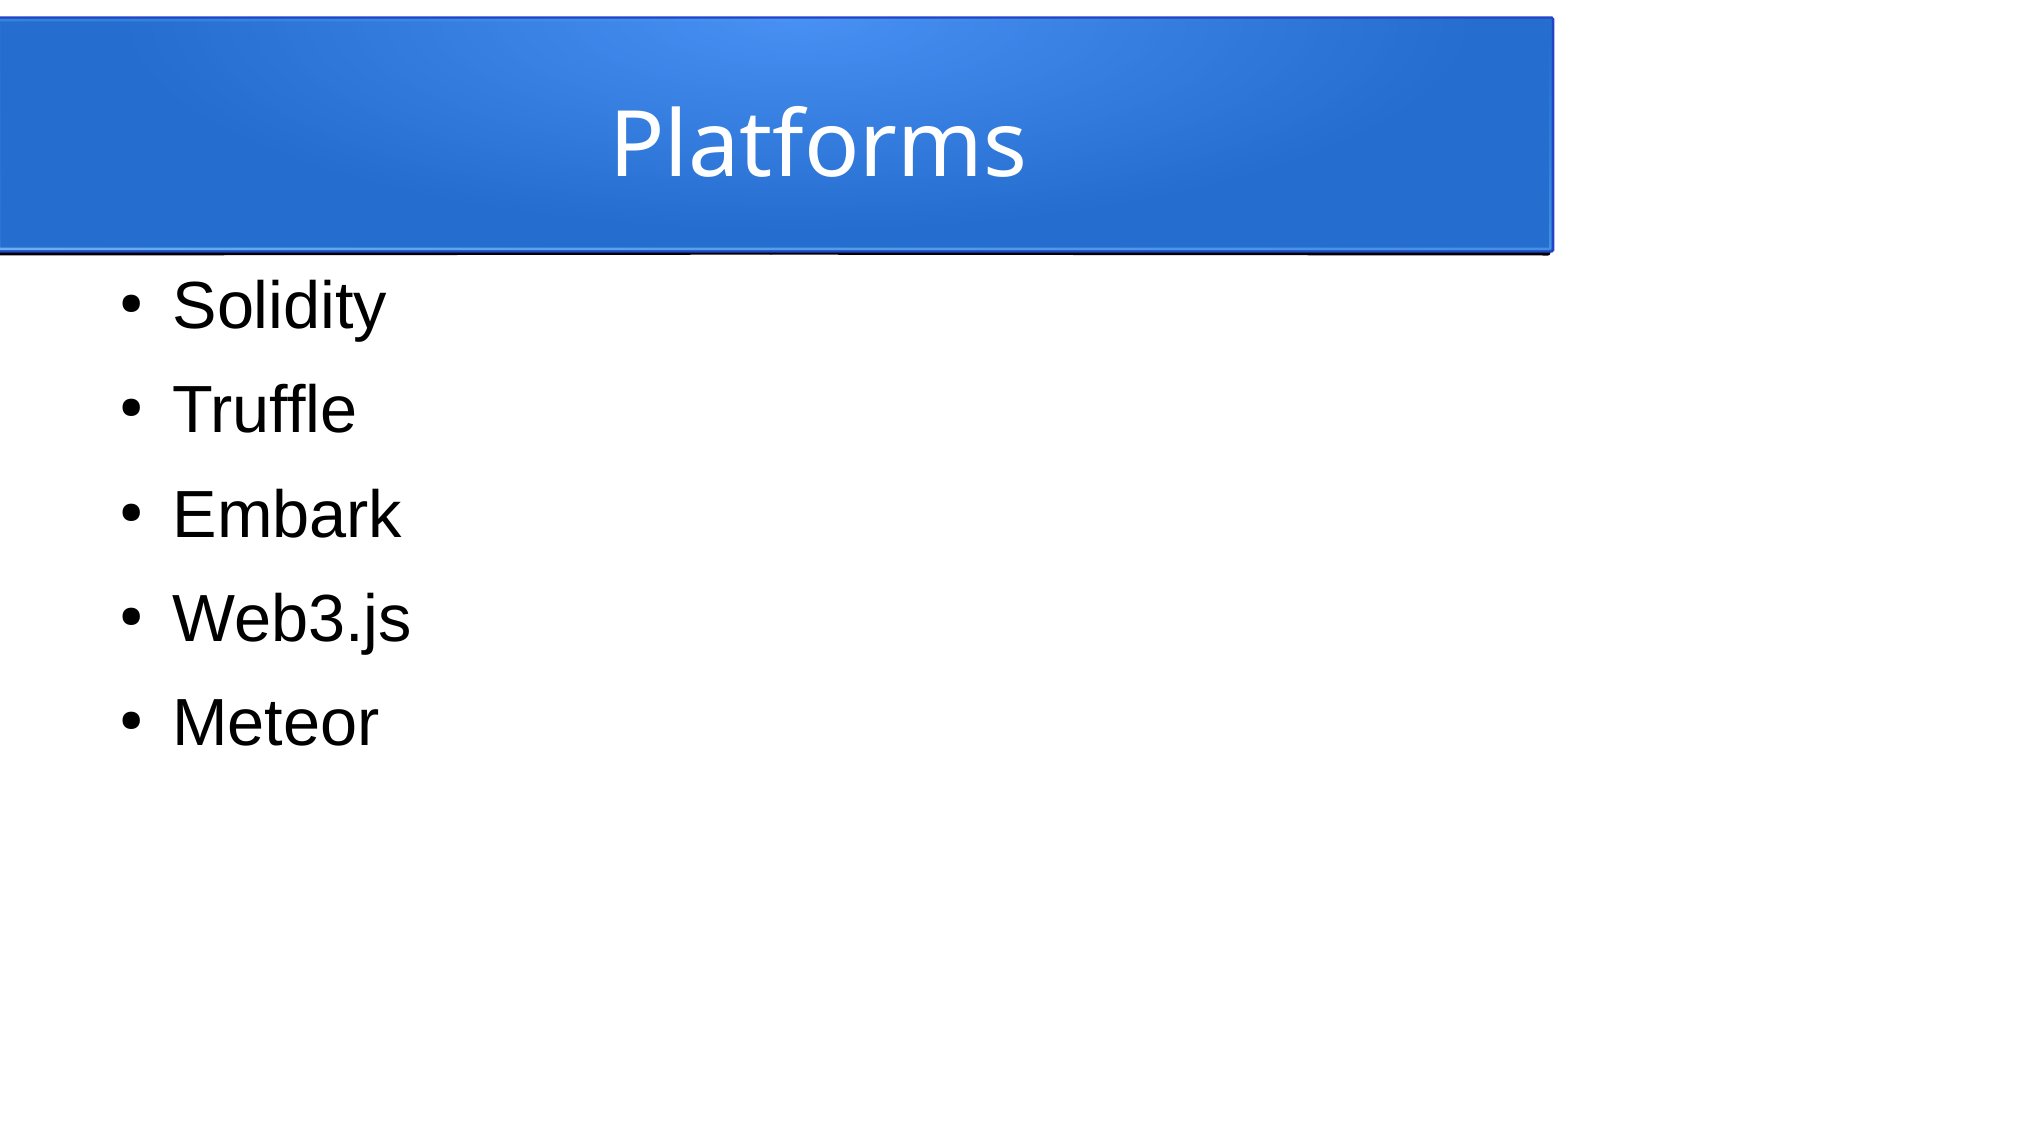

# Platforms
Solidity
Truffle
Embark
Web3.js
Meteor